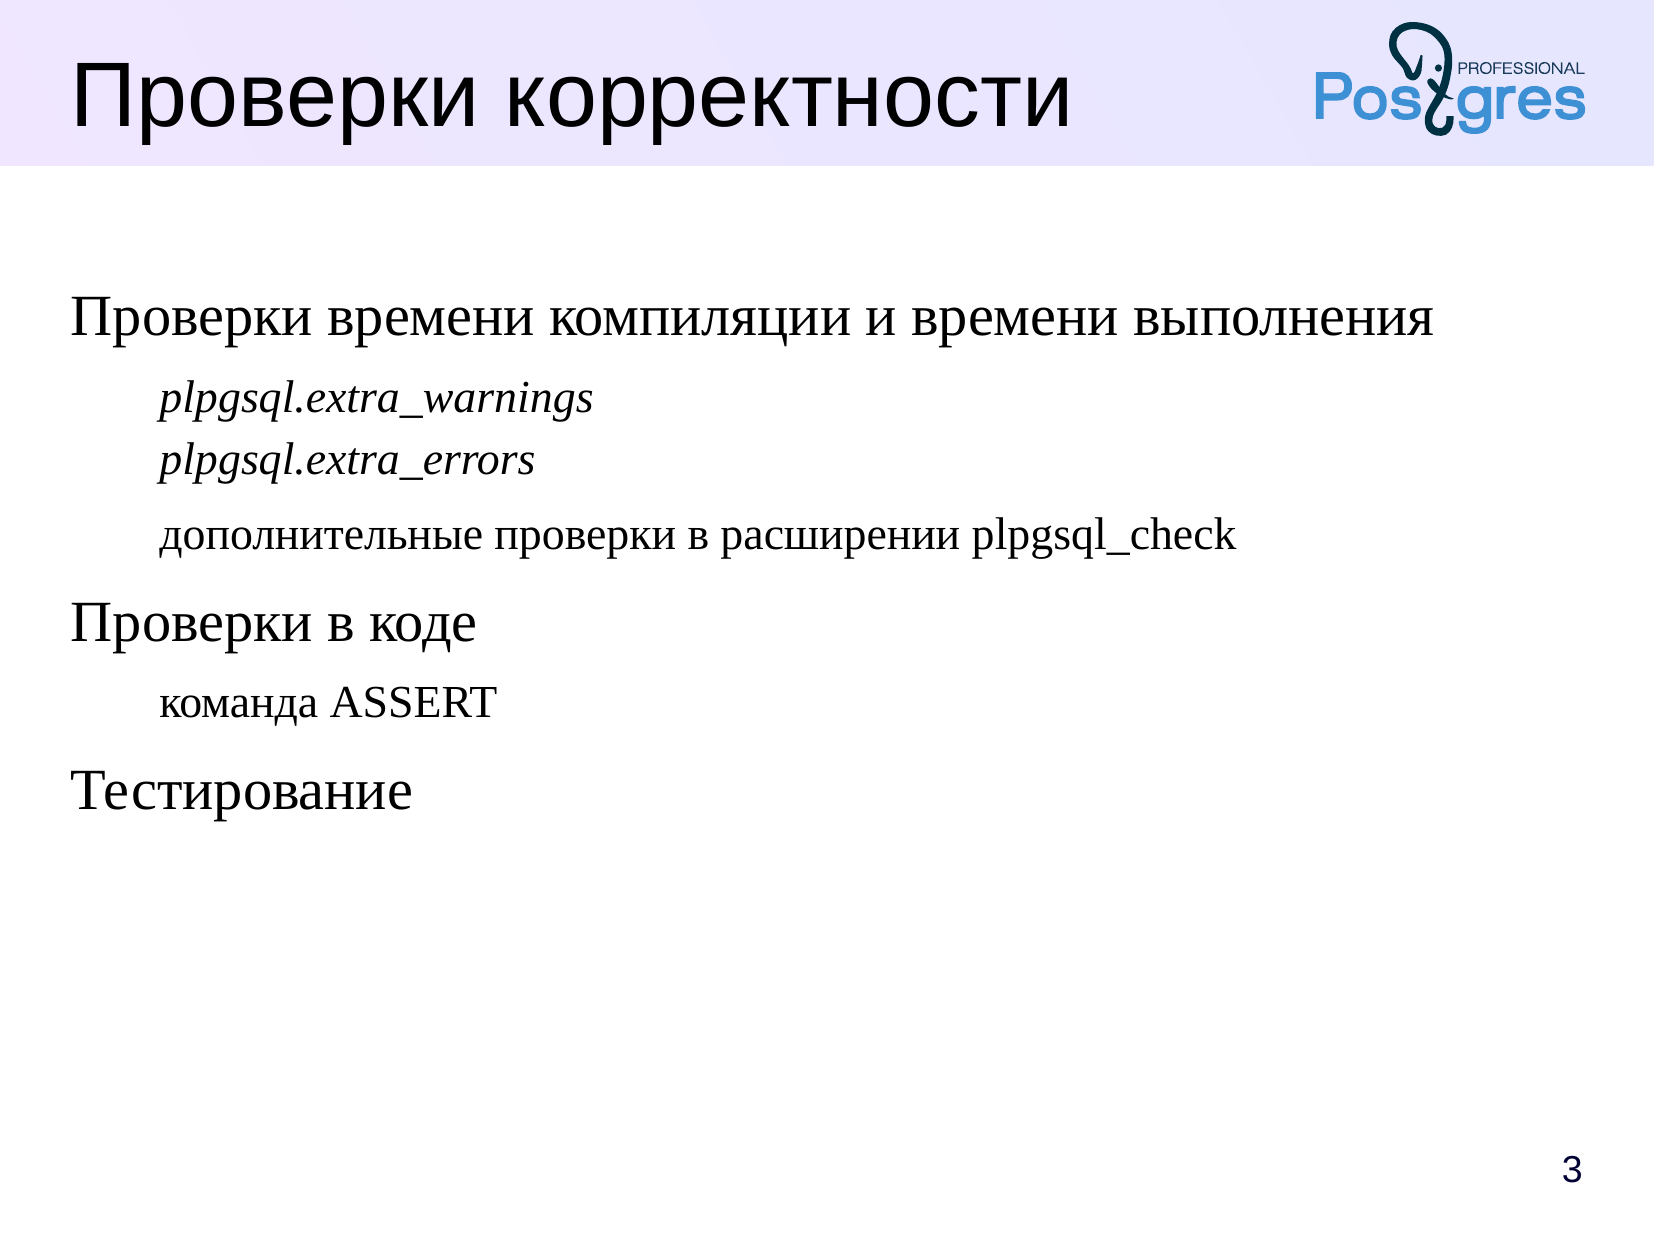

# Проверки корректности
Проверки времени компиляции и времени выполнения
plpgsql.extra_warnings
plpgsql.extra_errors
дополнительные проверки в расширении plpgsql_check
Проверки в коде
команда ASSERT
Тестирование